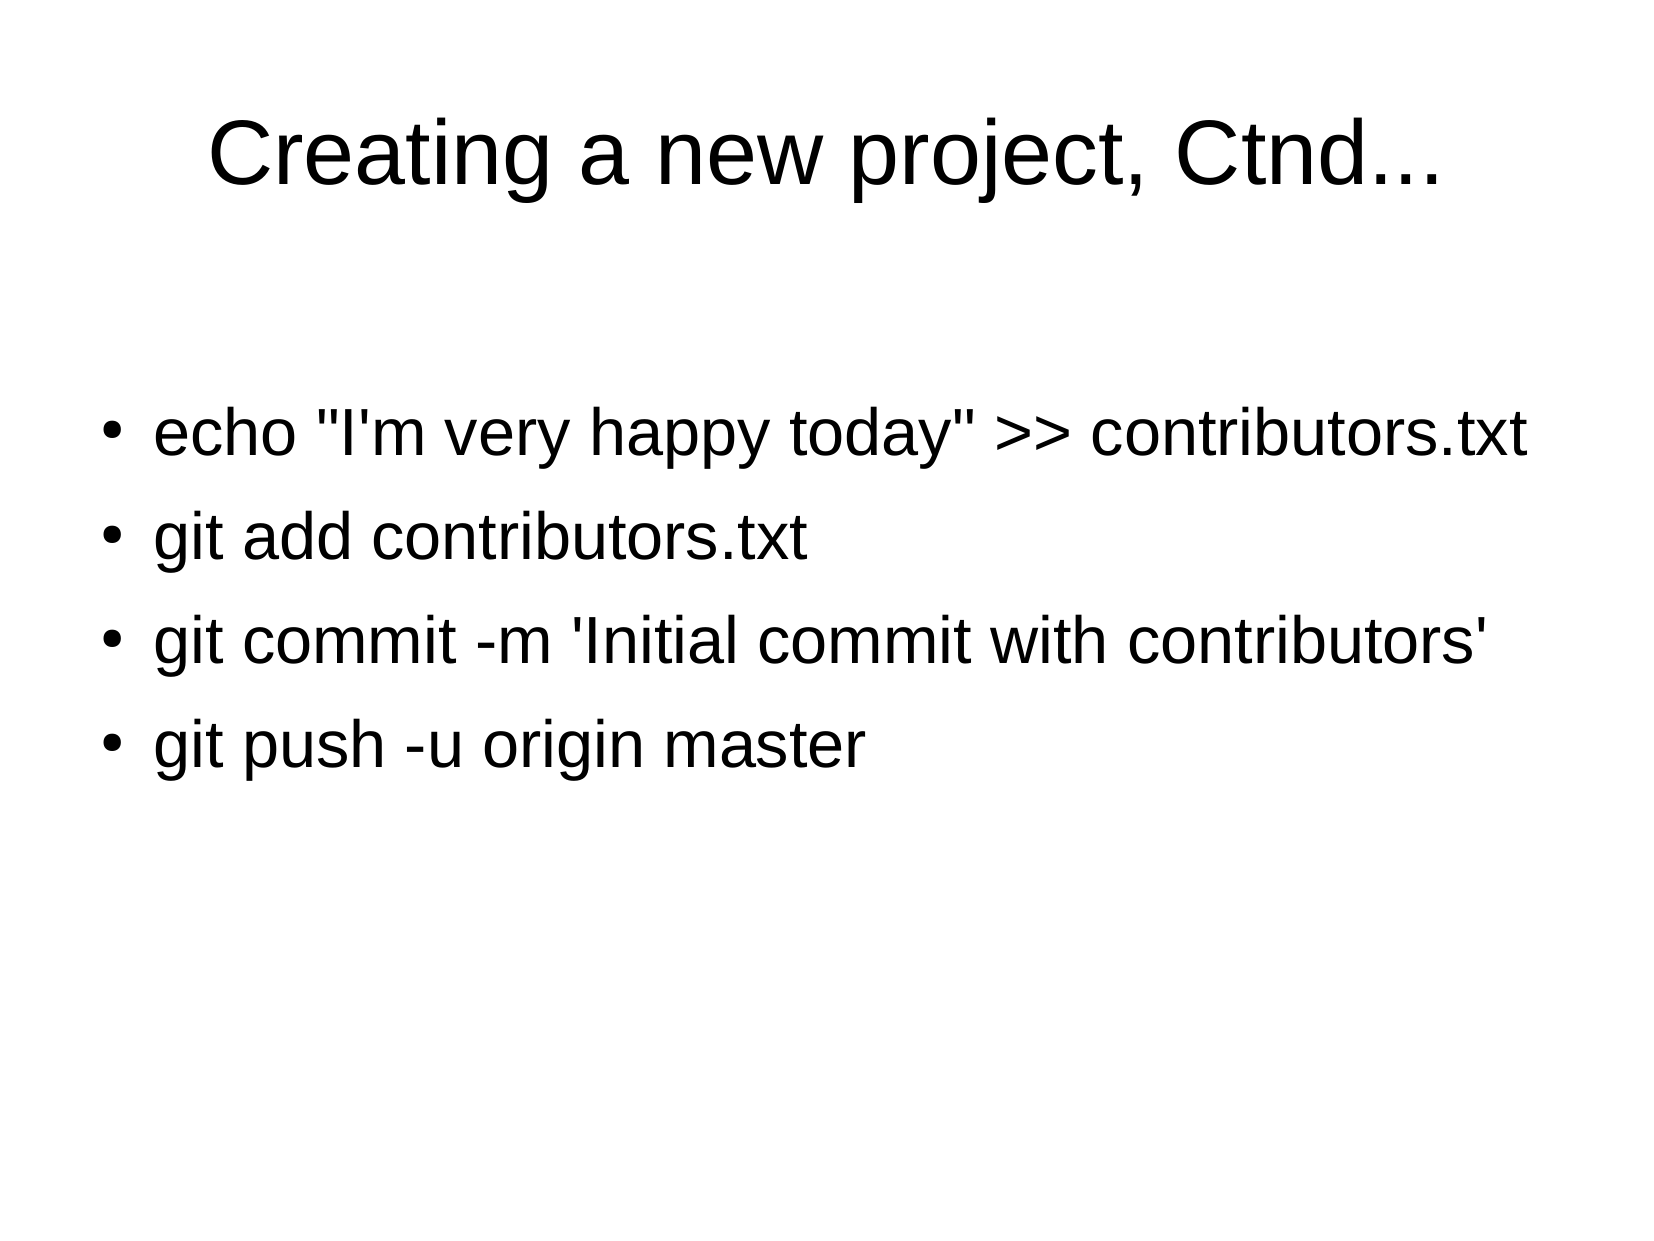

# Creating a new project, Ctnd...
echo "I'm very happy today" >> contributors.txt
git add contributors.txt
git commit -m 'Initial commit with contributors'
git push -u origin master